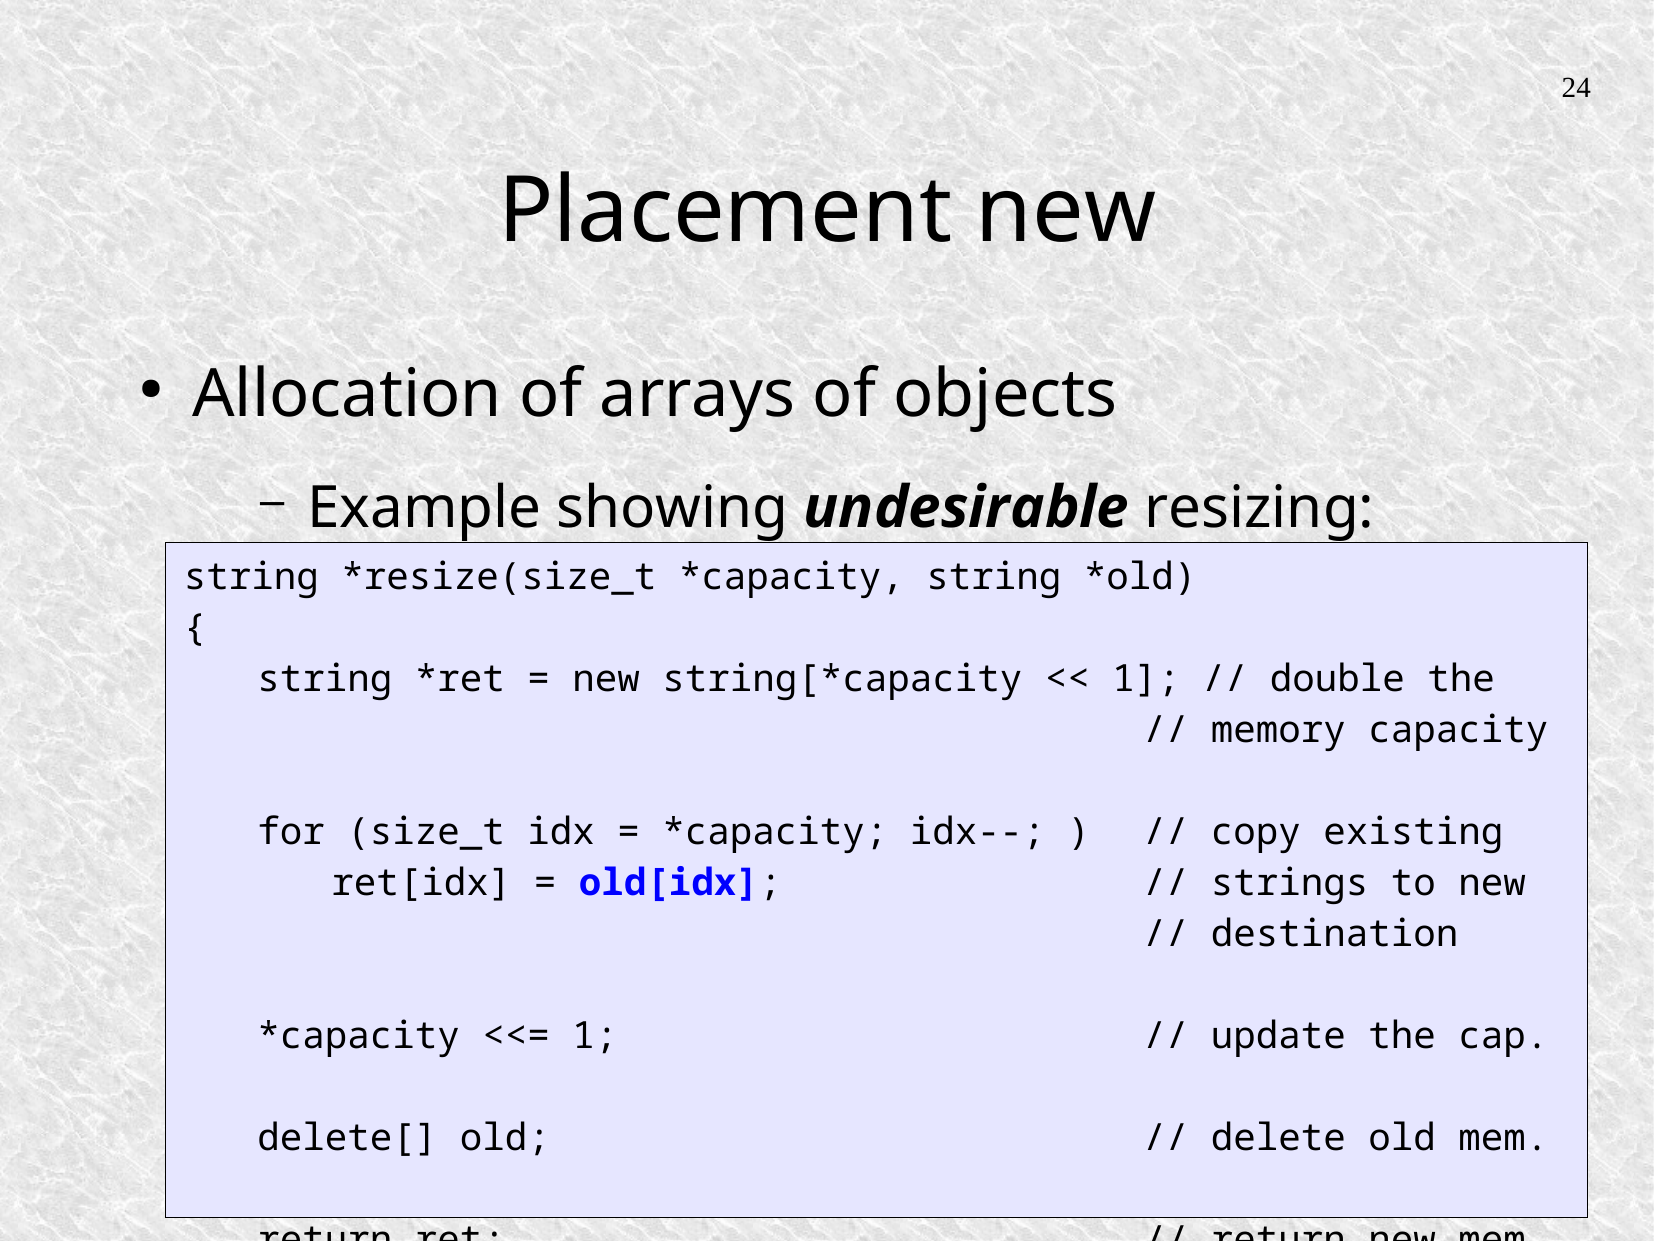

24
# Placement new
Allocation of arrays of objects
Example showing undesirable resizing:
string *resize(size_t *capacity, string *old)
{
	string *ret = new string[*capacity << 1]; // double the
													// memory capacity
	for (size_t idx = *capacity; idx--; )	// copy existing
		ret[idx] = old[idx];					// strings to new
													// destination
	*capacity <<= 1;								// update the cap.
	delete[] old;									// delete old mem.
	return ret;									// return new mem.
}